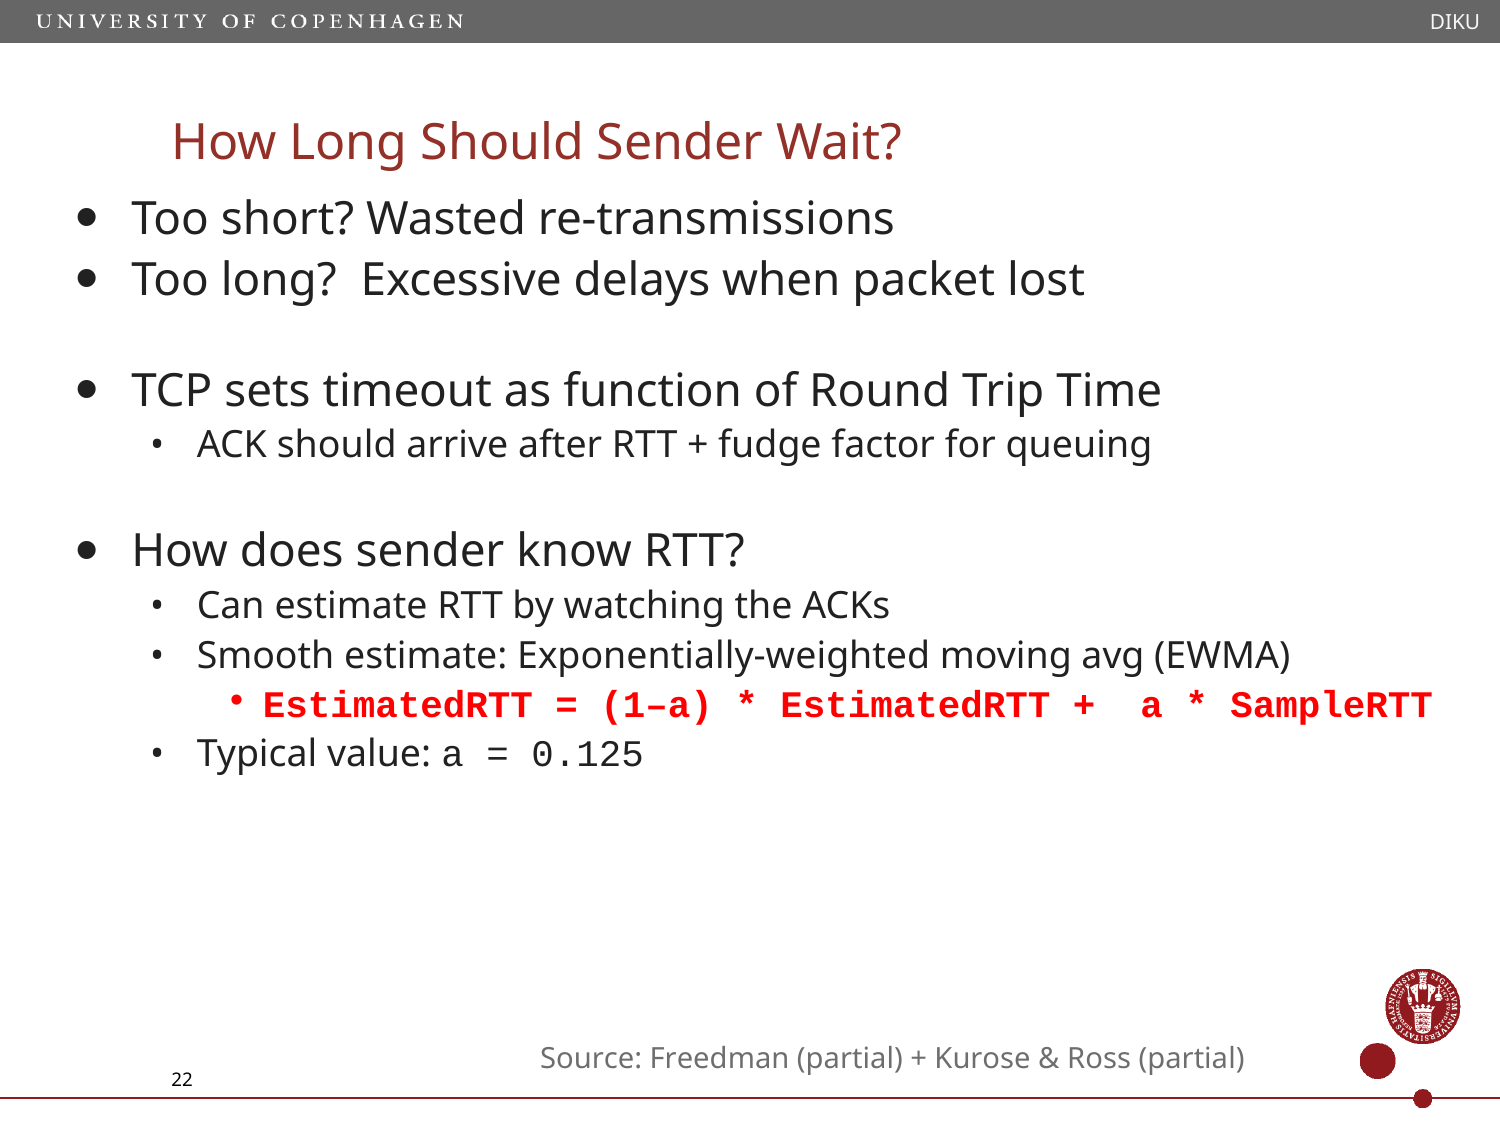

DIKU
# How Long Should Sender Wait?
Too short? Wasted re-transmissions
Too long? Excessive delays when packet lost
TCP sets timeout as function of Round Trip Time
ACK should arrive after RTT + fudge factor for queuing
How does sender know RTT?
Can estimate RTT by watching the ACKs
Smooth estimate: Exponentially-weighted moving avg (EWMA)
EstimatedRTT = (1–a) * EstimatedRTT + a * SampleRTT
Typical value: a = 0.125
Source: Freedman (partial) + Kurose & Ross (partial)